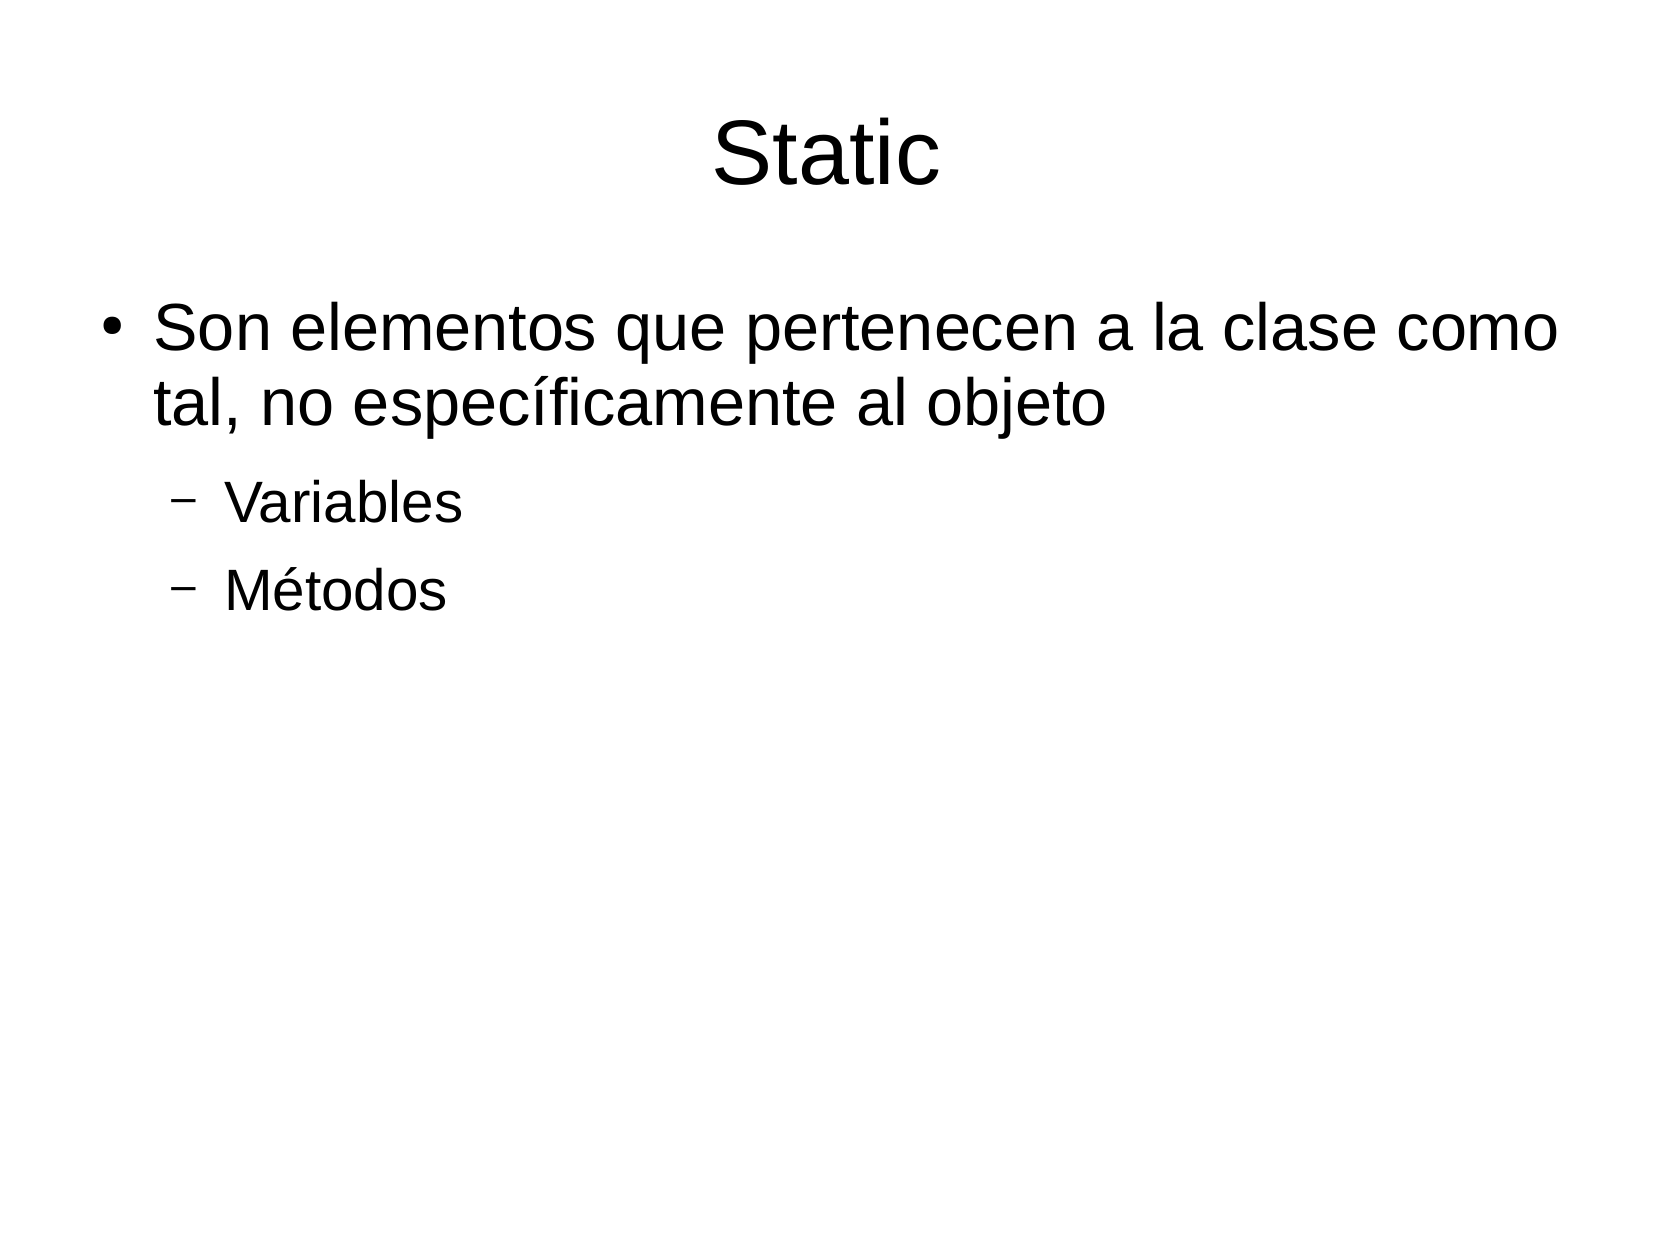

# Static
Son elementos que pertenecen a la clase como tal, no específicamente al objeto
Variables
Métodos